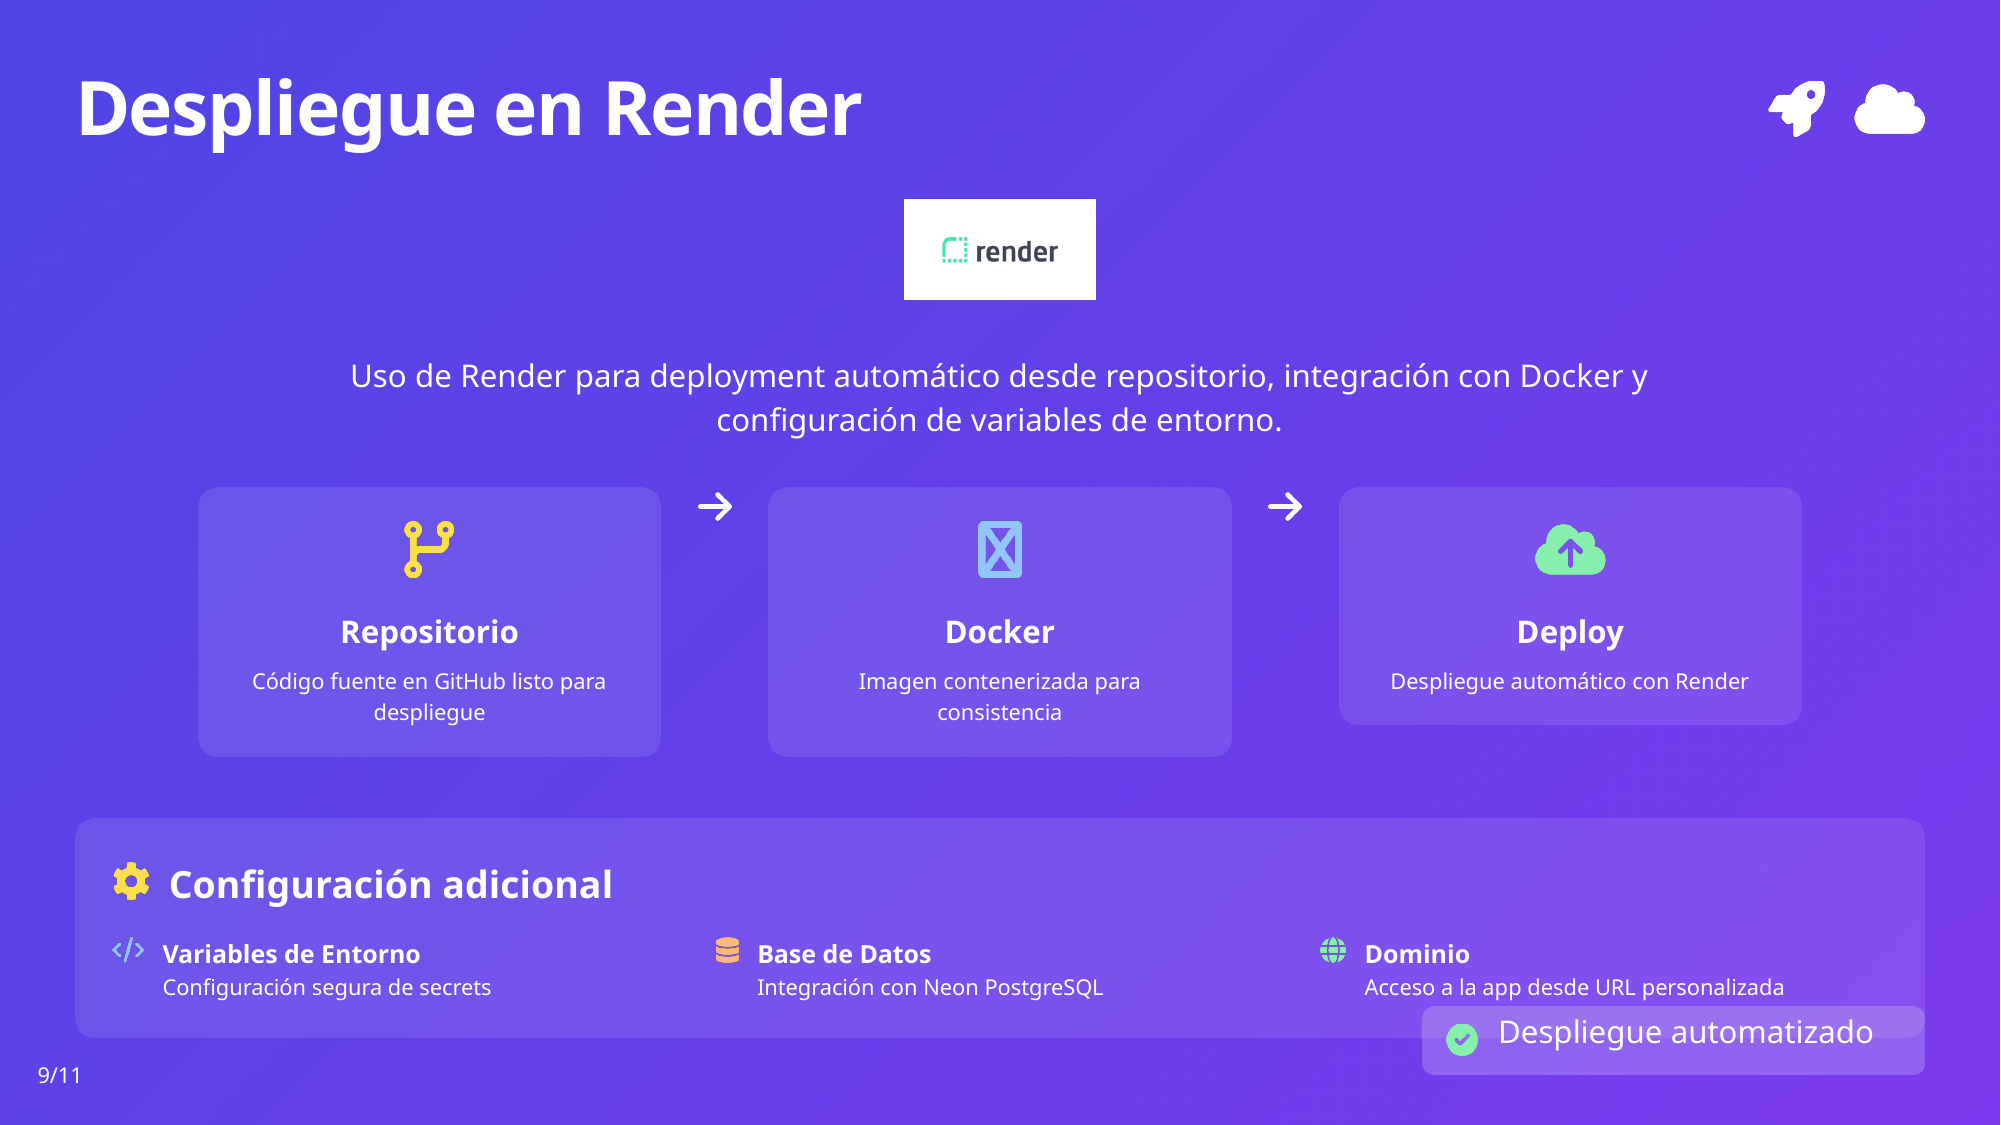

Despliegue en Render
Uso de Render para deployment automático desde repositorio, integración con Docker y configuración de variables de entorno.
Repositorio
Docker
Deploy
Código fuente en GitHub listo para despliegue
Imagen contenerizada para consistencia
Despliegue automático con Render
Configuración adicional
Variables de Entorno
Base de Datos
Dominio
Configuración segura de secrets
Integración con Neon PostgreSQL
Acceso a la app desde URL personalizada
 Despliegue automatizado
9/11